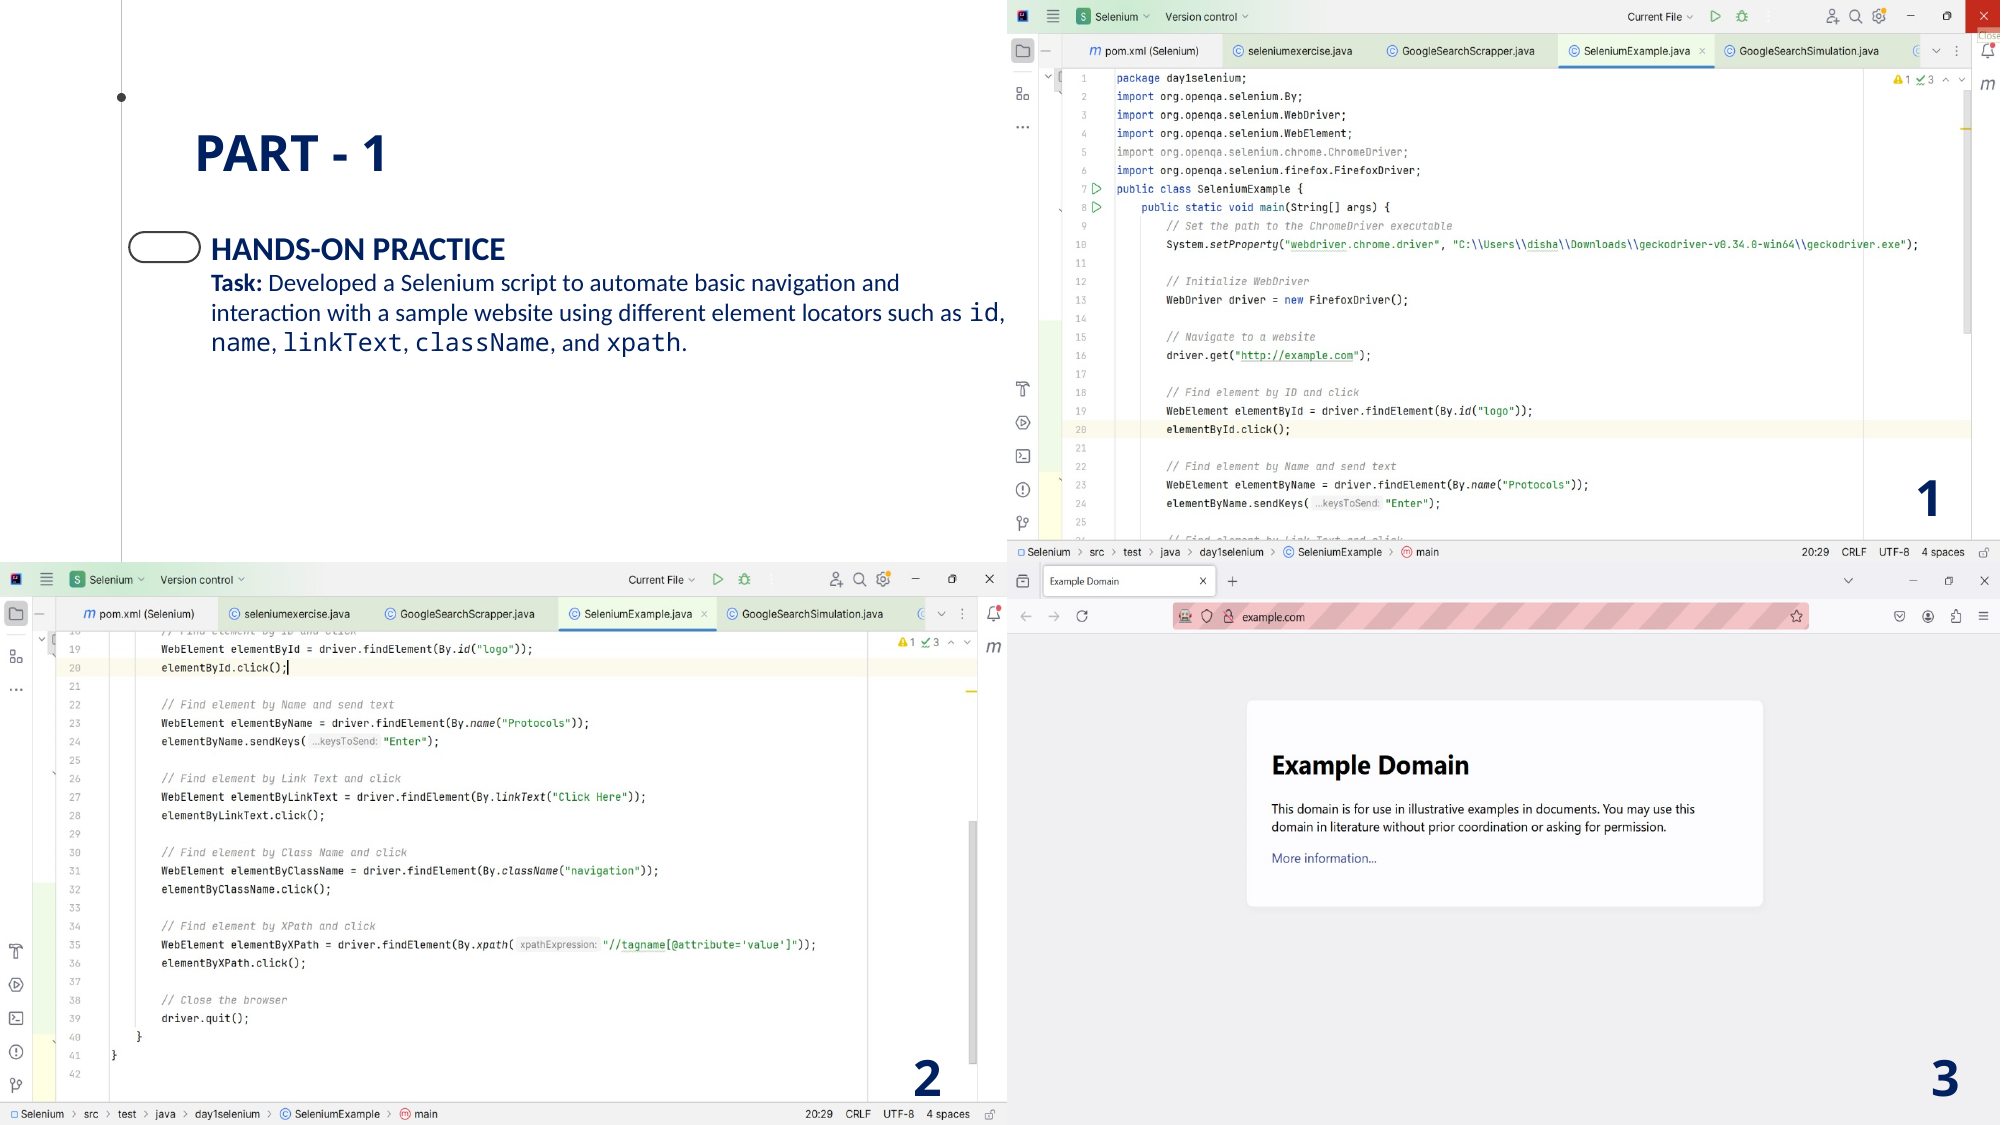

# Human resources slide 2
PART - 1
HANDS-ON PRACTICE
Task: Developed a Selenium script to automate basic navigation and interaction with a sample website using different element locators such as id, name, linkText, className, and xpath.
1
2
3